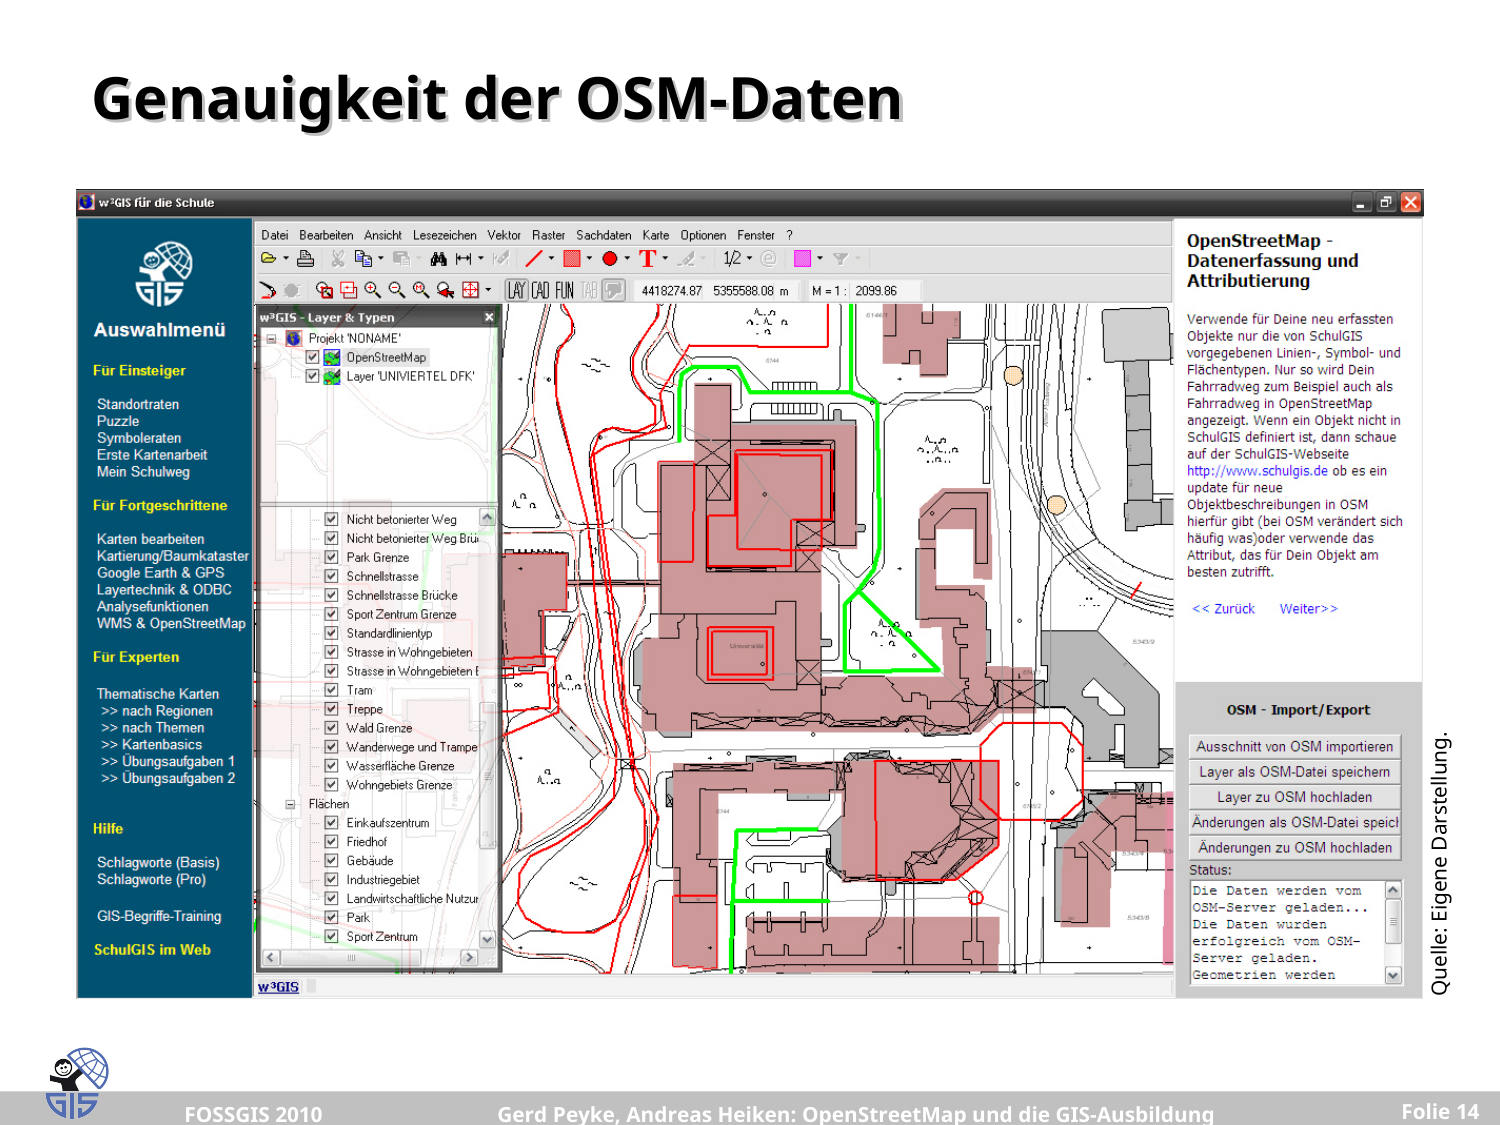

# Genauigkeit der OSM-Daten
Quelle: Eigene Darstellung.
14
17. Februar 2010
Mündliche Promotionsprüfung - Heiken